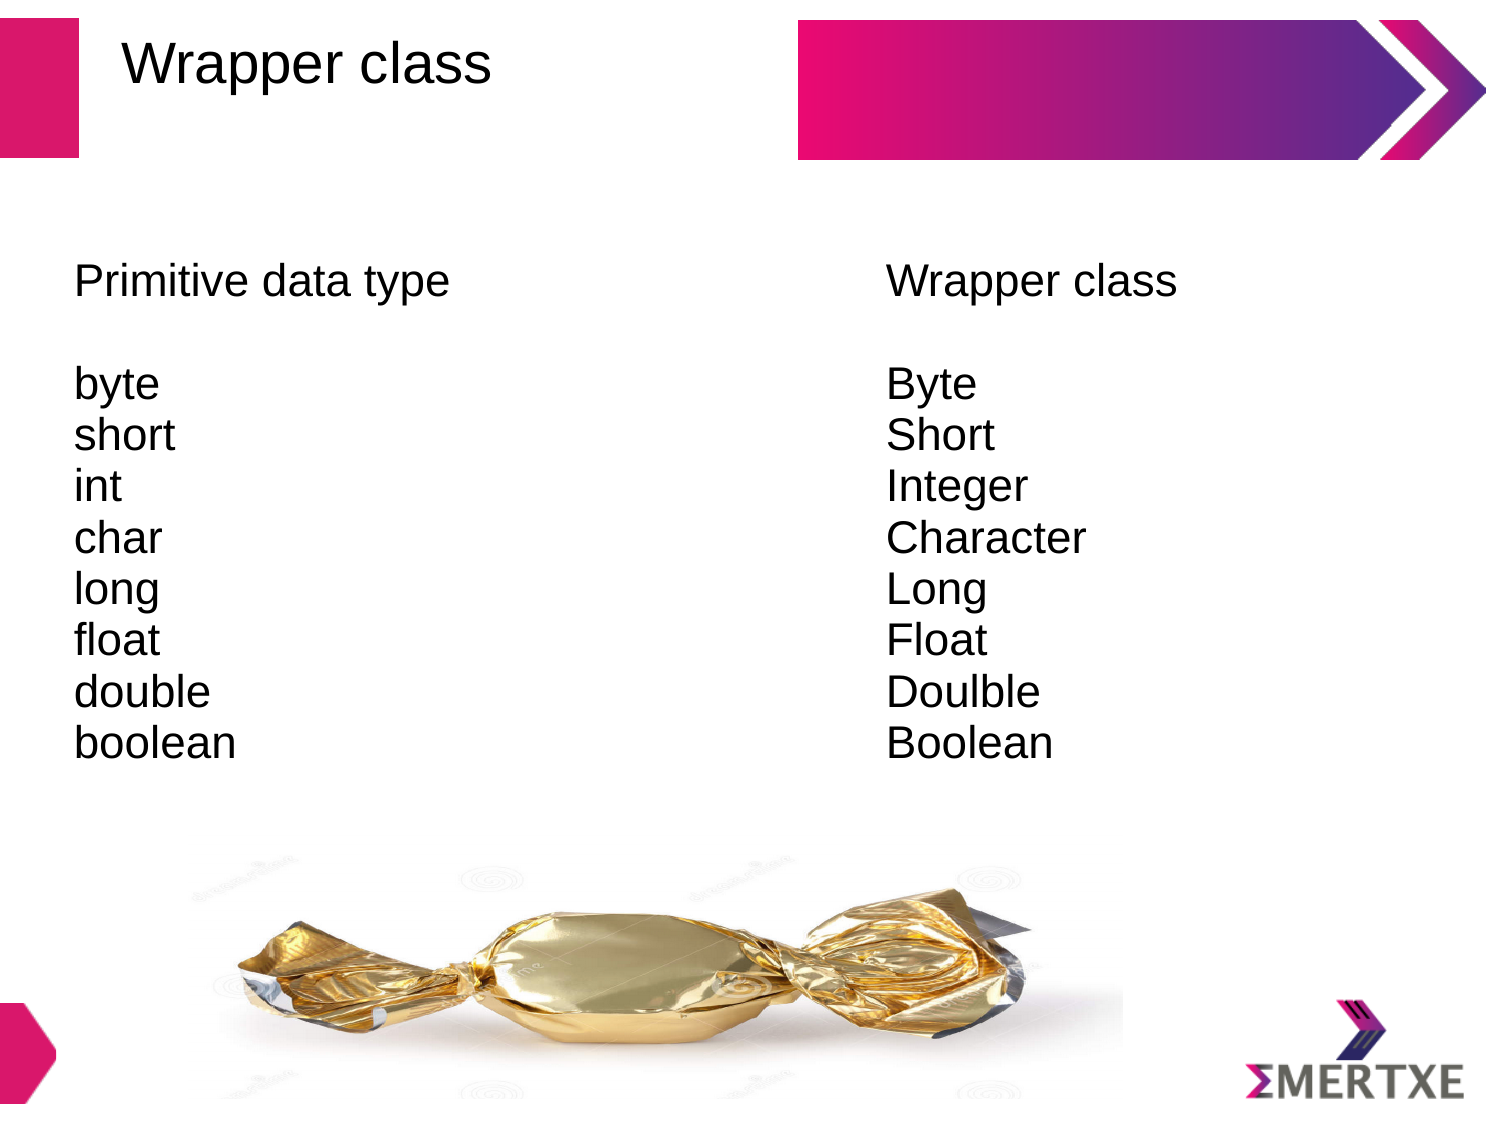

Wrapper class
Primitive data type						Wrapper class
byte										Byte
short 										Short
int											Integer
char										Character
long										Long
float										Float
double 									Doulble
boolean 									Boolean